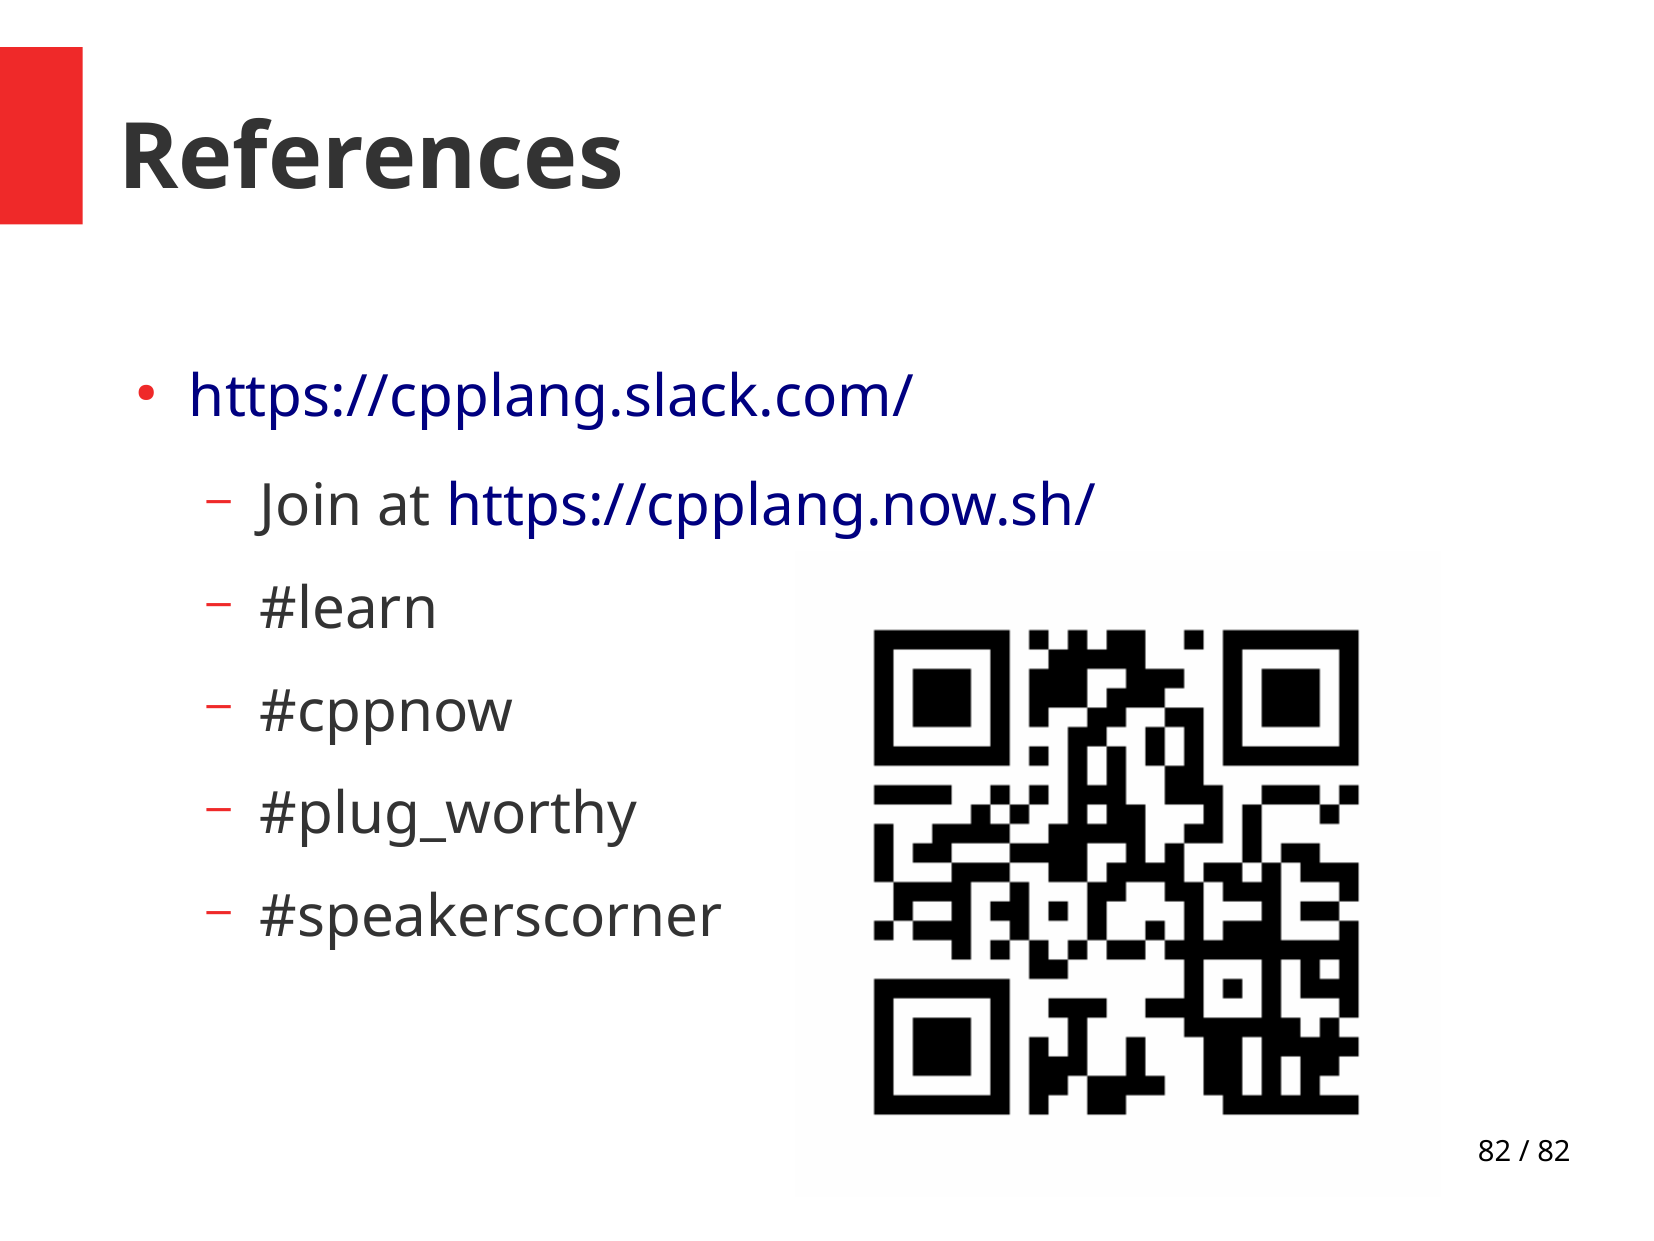

# References
https://cpplang.slack.com/
Join at https://cpplang.now.sh/
#learn
#cppnow
#plug_worthy
#speakerscorner
82